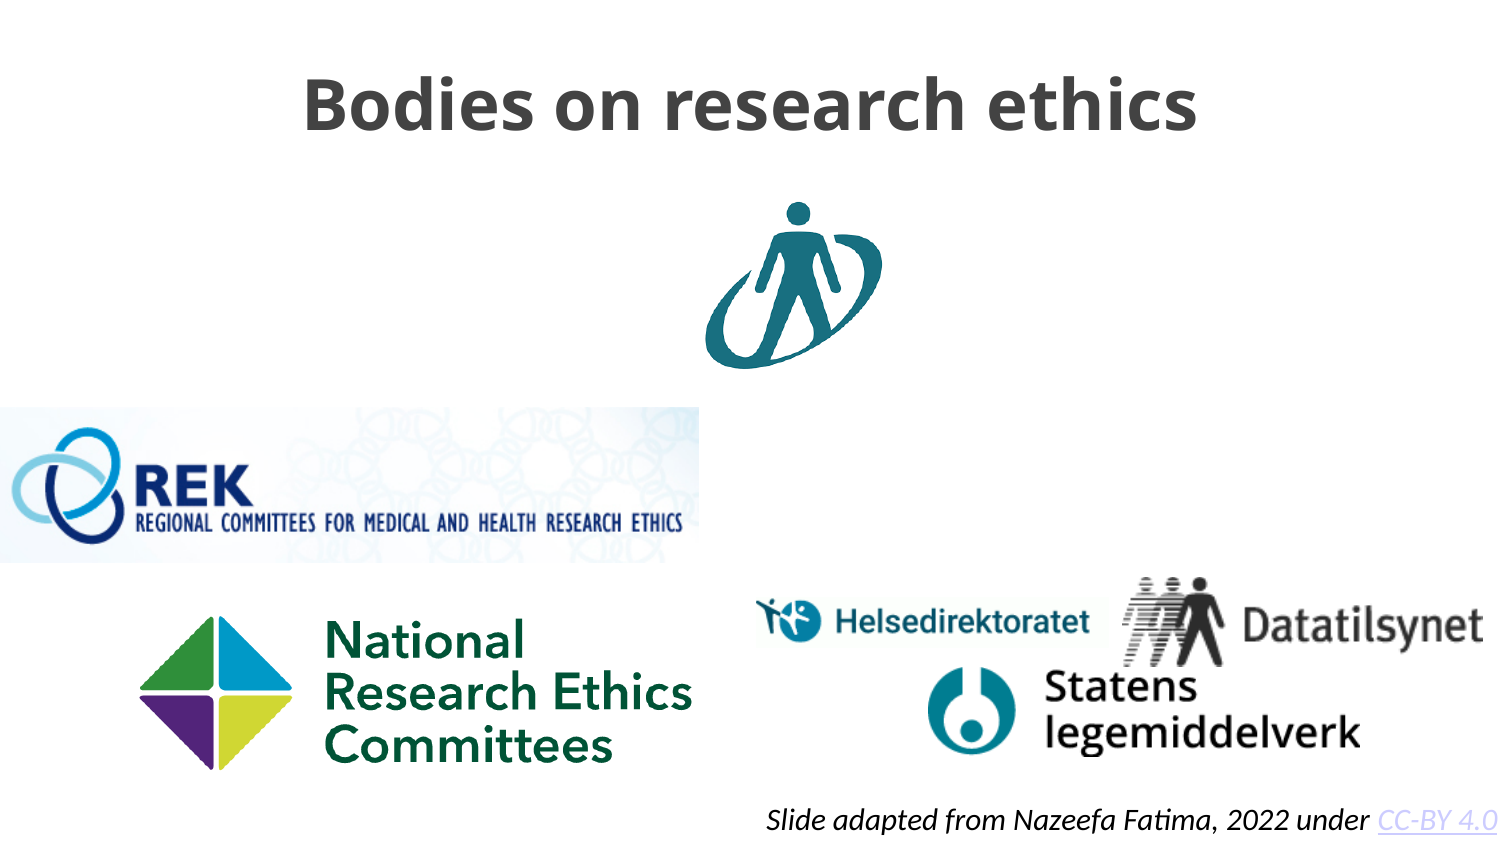

# Bodies on research ethics
Slide adapted from Nazeefa Fatima, 2022 under CC-BY 4.0